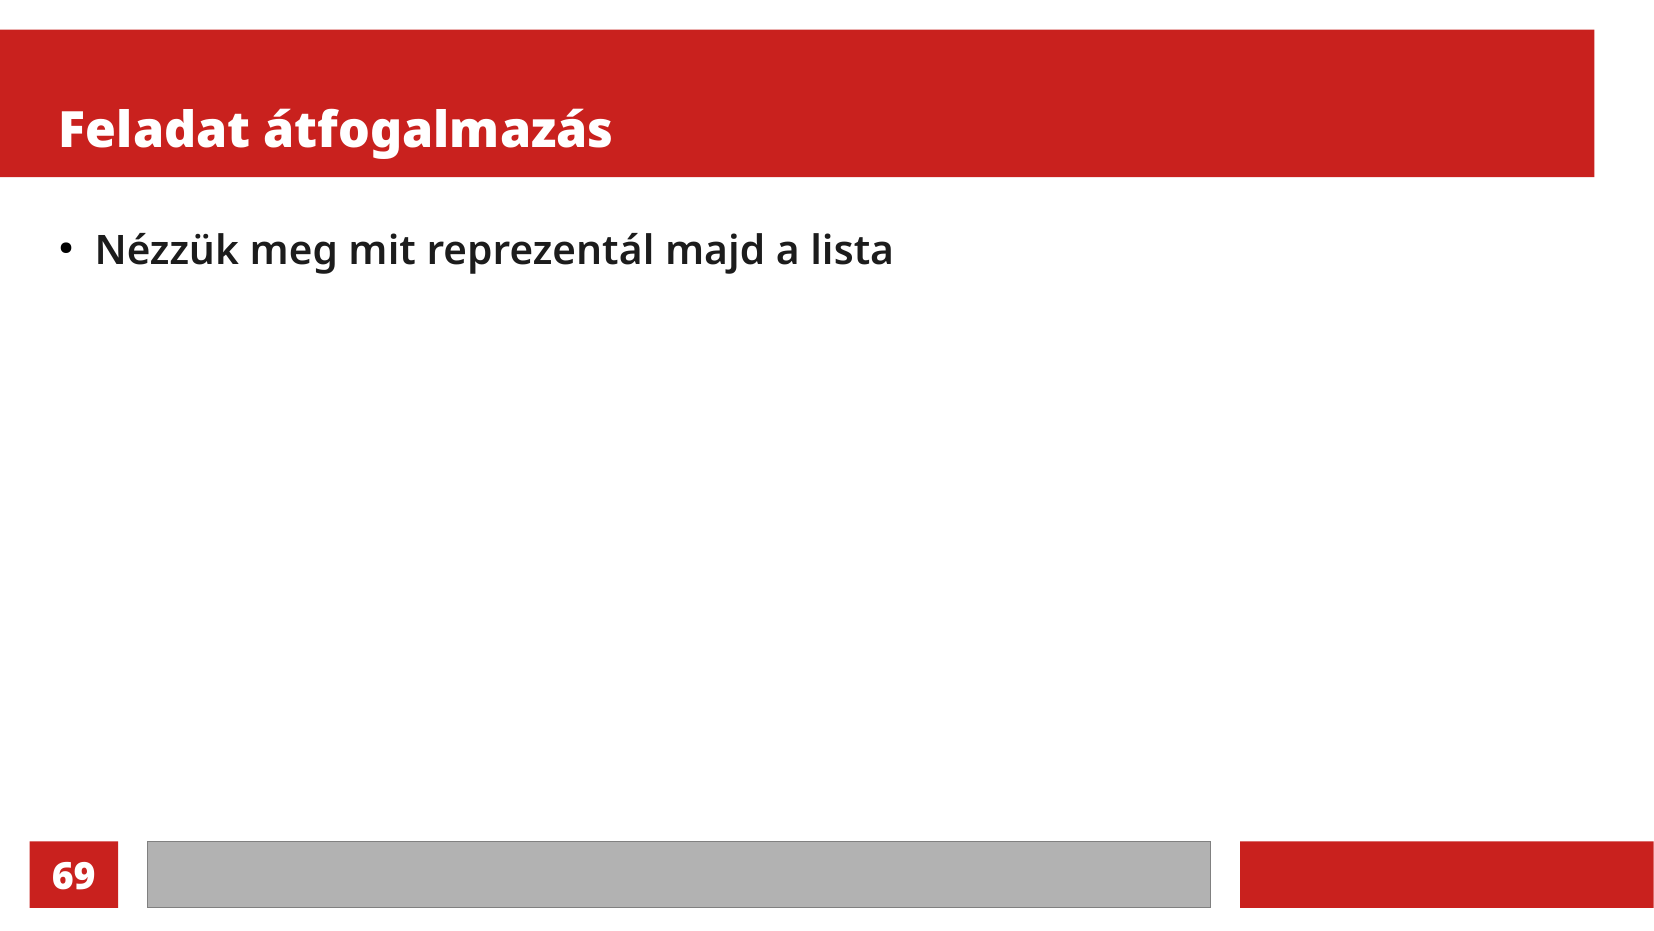

# Feladat átfogalmazás
Nézzük meg mit reprezentál majd a lista
69